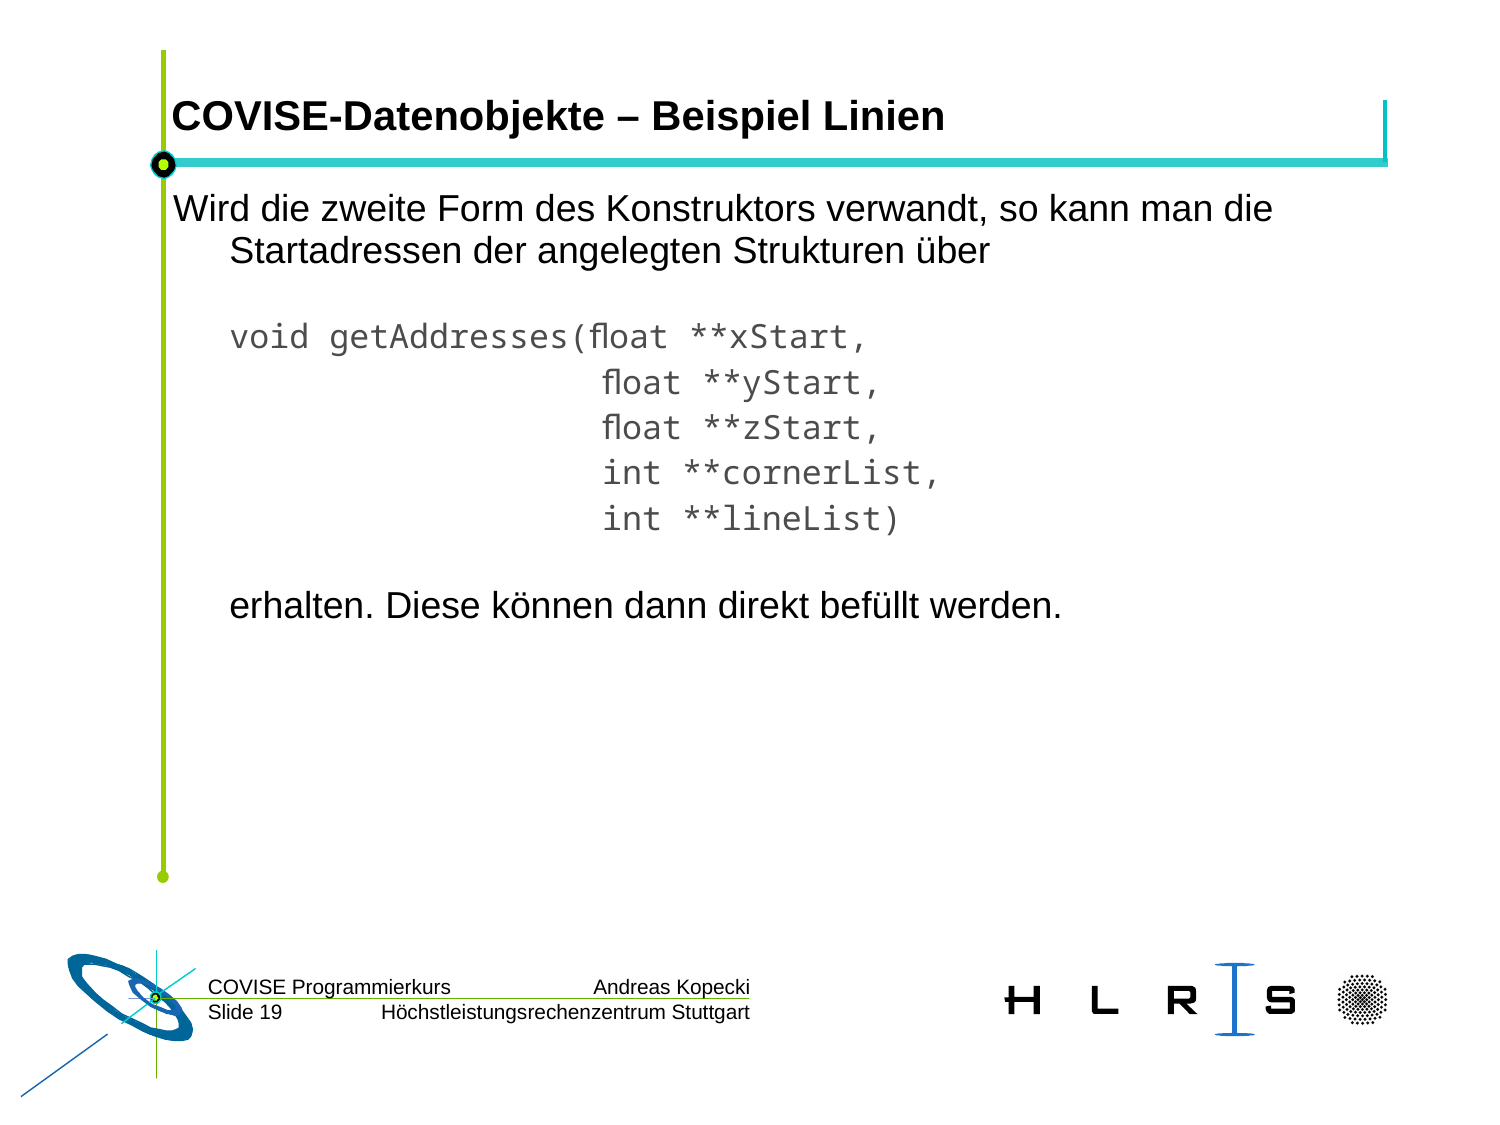

# COVISE-Datenobjekte – Beispiel Linien
Wird die zweite Form des Konstruktors verwandt, so kann man die Startadressen der angelegten Strukturen über
void getAddresses(ﬂoat **xStart,
	ﬂoat **yStart,
	ﬂoat **zStart,
	int **cornerList,
	int **lineList)
erhalten. Diese können dann direkt befüllt werden.
COVISE Programmierkurs
19